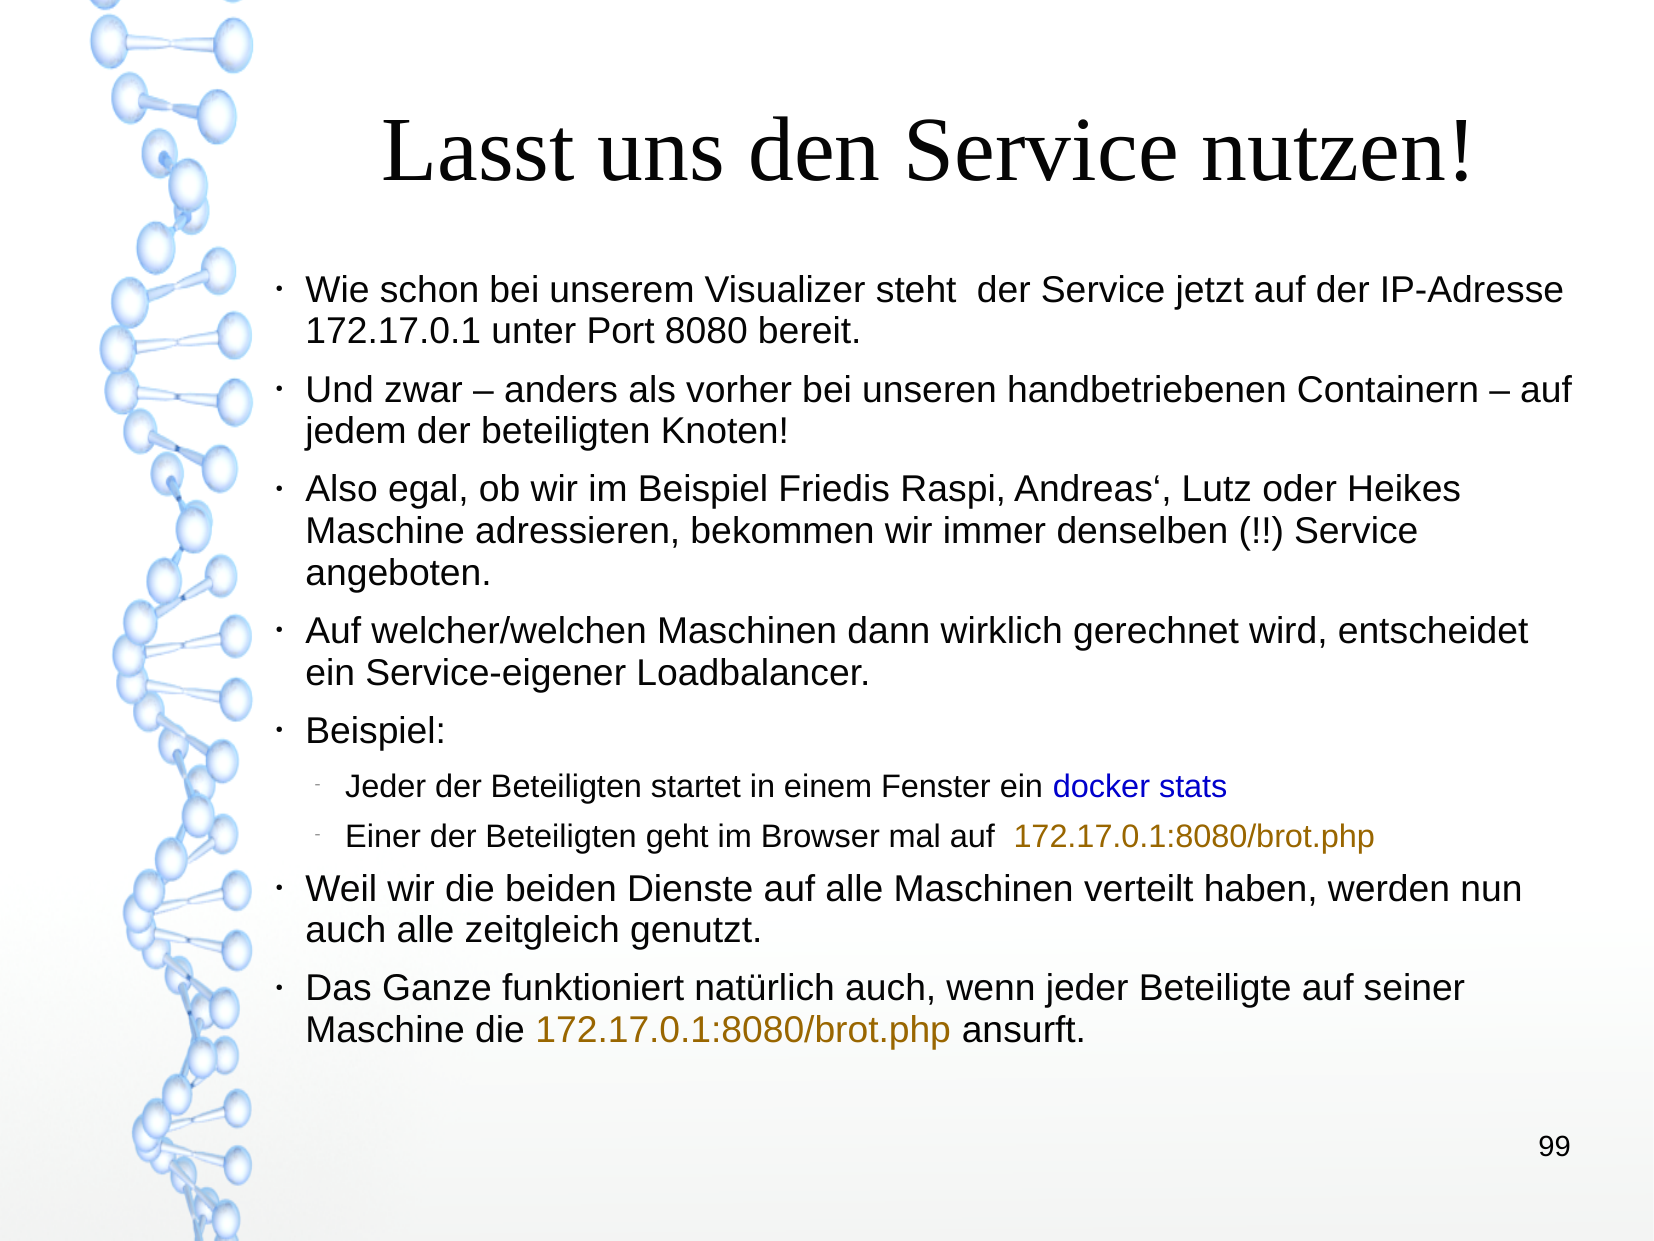

# Lasst uns den Service nutzen!
Wie schon bei unserem Visualizer steht der Service jetzt auf der IP-Adresse 172.17.0.1 unter Port 8080 bereit.
Und zwar – anders als vorher bei unseren handbetriebenen Containern – auf jedem der beteiligten Knoten!
Also egal, ob wir im Beispiel Friedis Raspi, Andreas‘, Lutz oder Heikes Maschine adressieren, bekommen wir immer denselben (!!) Service angeboten.
Auf welcher/welchen Maschinen dann wirklich gerechnet wird, entscheidet ein Service-eigener Loadbalancer.
Beispiel:
Jeder der Beteiligten startet in einem Fenster ein docker stats
Einer der Beteiligten geht im Browser mal auf 172.17.0.1:8080/brot.php
Weil wir die beiden Dienste auf alle Maschinen verteilt haben, werden nun auch alle zeitgleich genutzt.
Das Ganze funktioniert natürlich auch, wenn jeder Beteiligte auf seiner Maschine die 172.17.0.1:8080/brot.php ansurft.
99